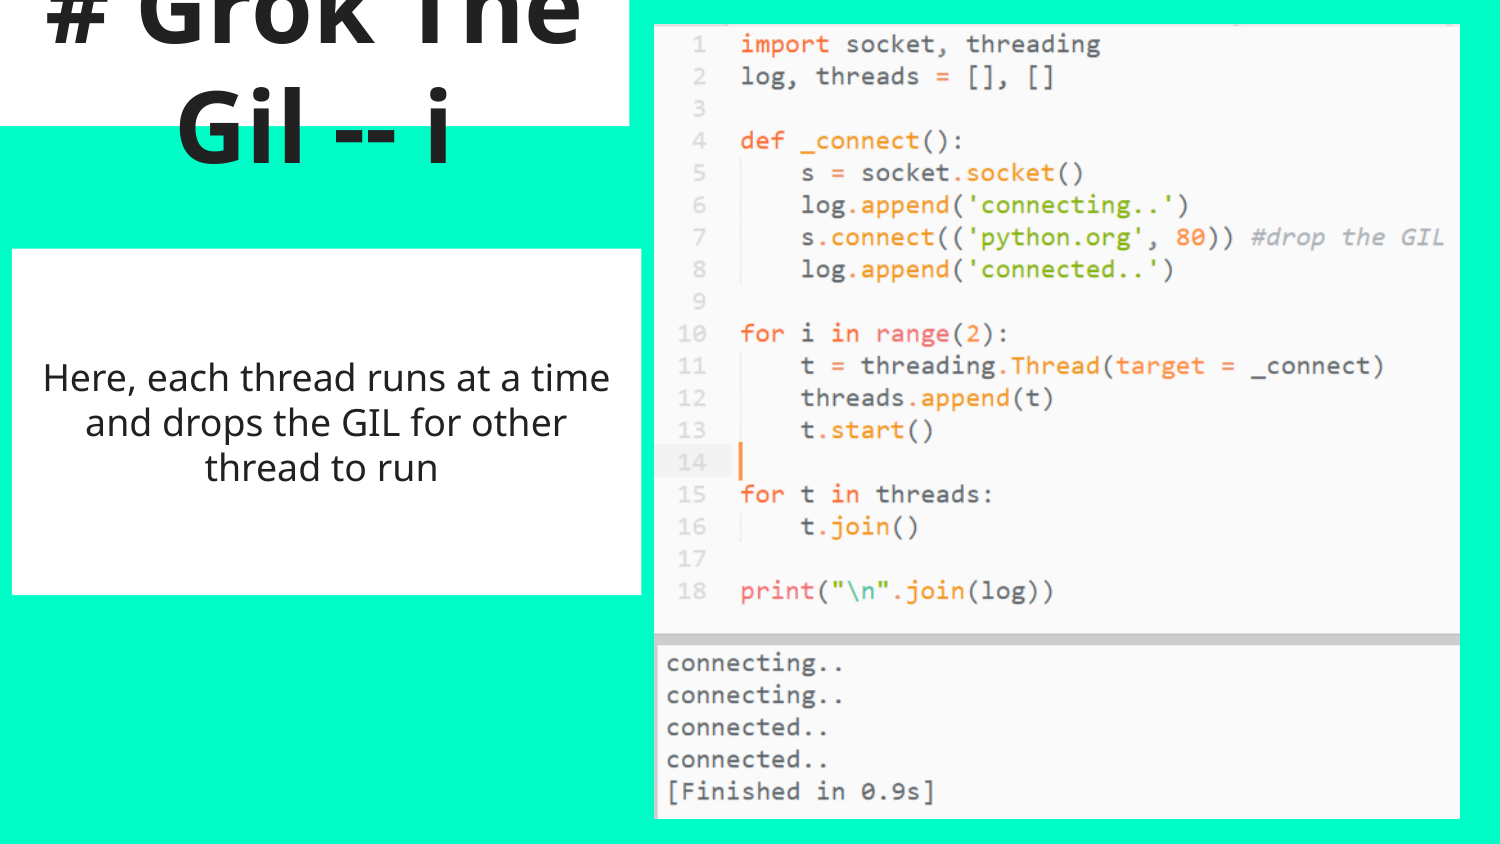

# # Grok The Gil -- i
Here, each thread runs at a time and drops the GIL for other thread to run